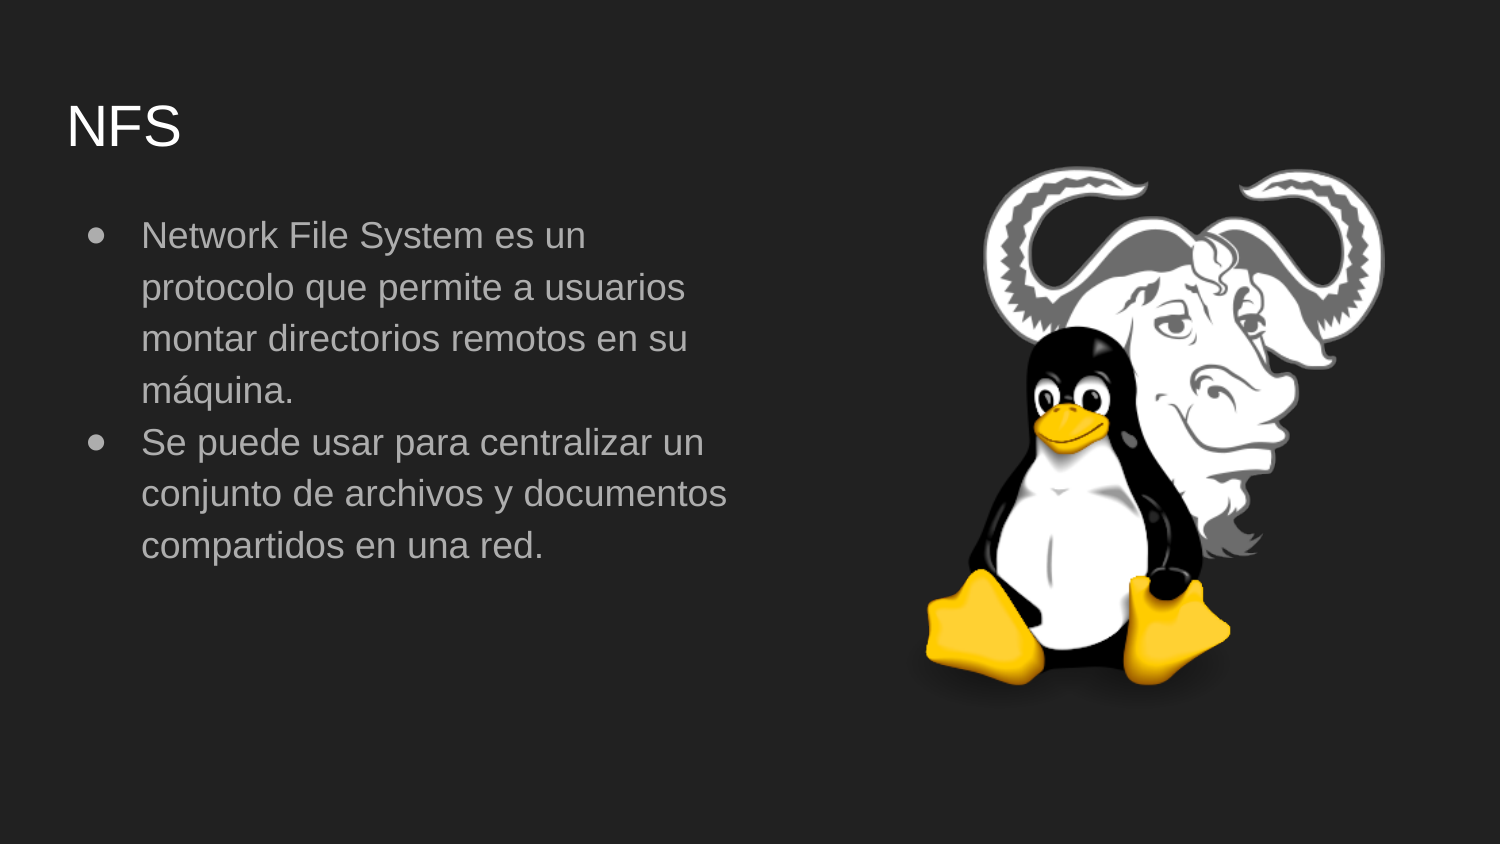

# NFS
Network File System es un protocolo que permite a usuarios montar directorios remotos en su máquina.
Se puede usar para centralizar un conjunto de archivos y documentos compartidos en una red.